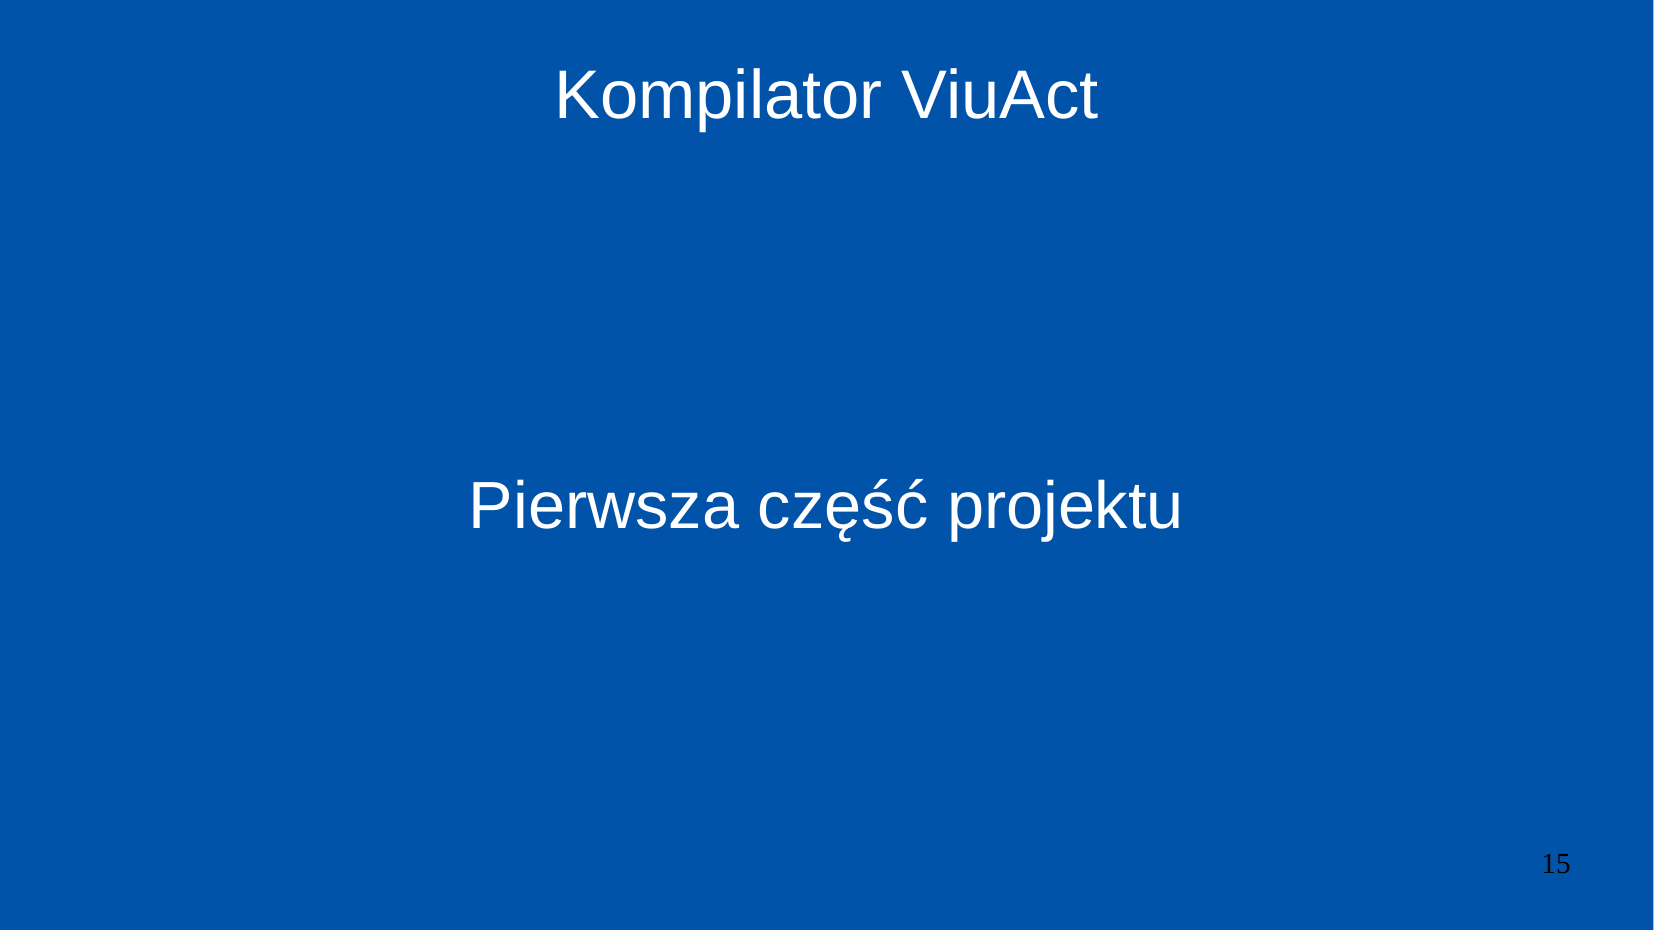

# Kompilator ViuAct
Pierwsza część projektu
15